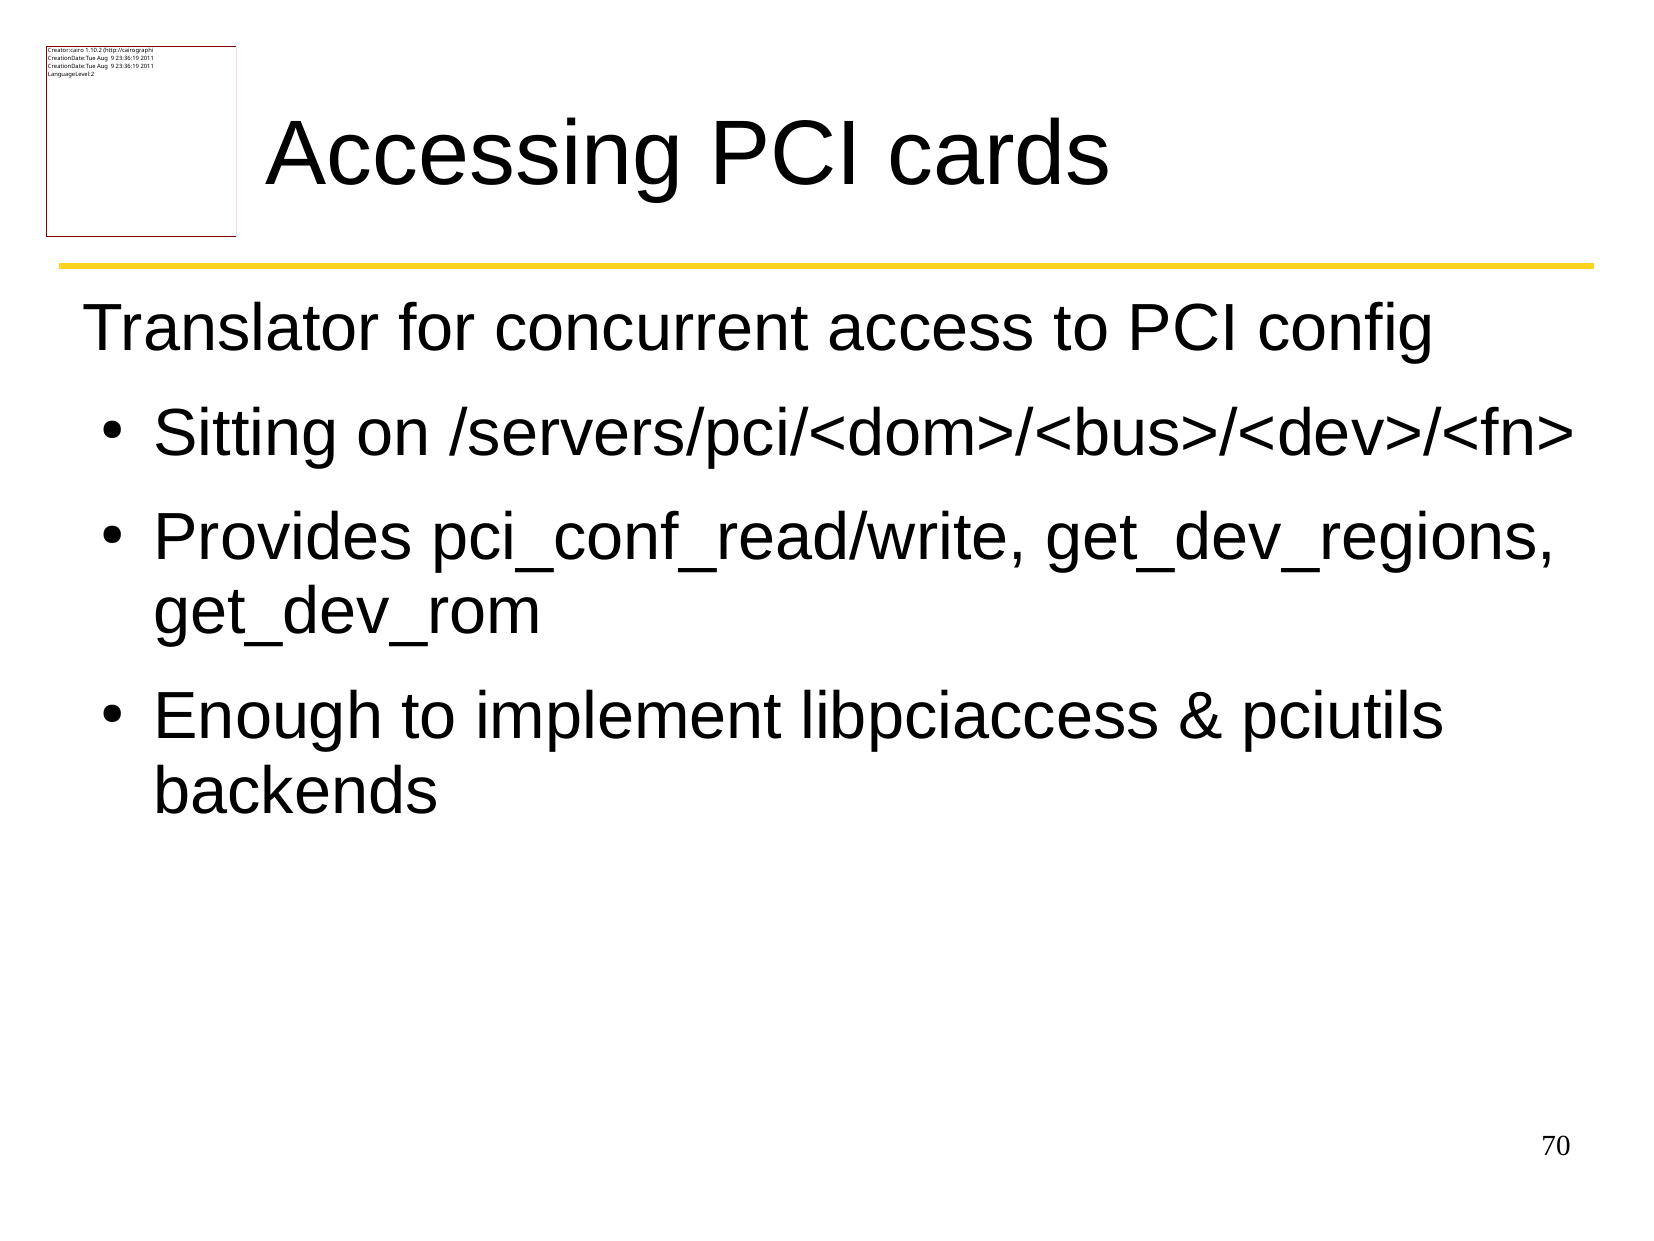

# Accessing PCI cards
Translator for concurrent access to PCI config
Sitting on /servers/pci/<dom>/<bus>/<dev>/<fn>
Provides pci_conf_read/write, get_dev_regions, get_dev_rom
Enough to implement libpciaccess & pciutils backends
70